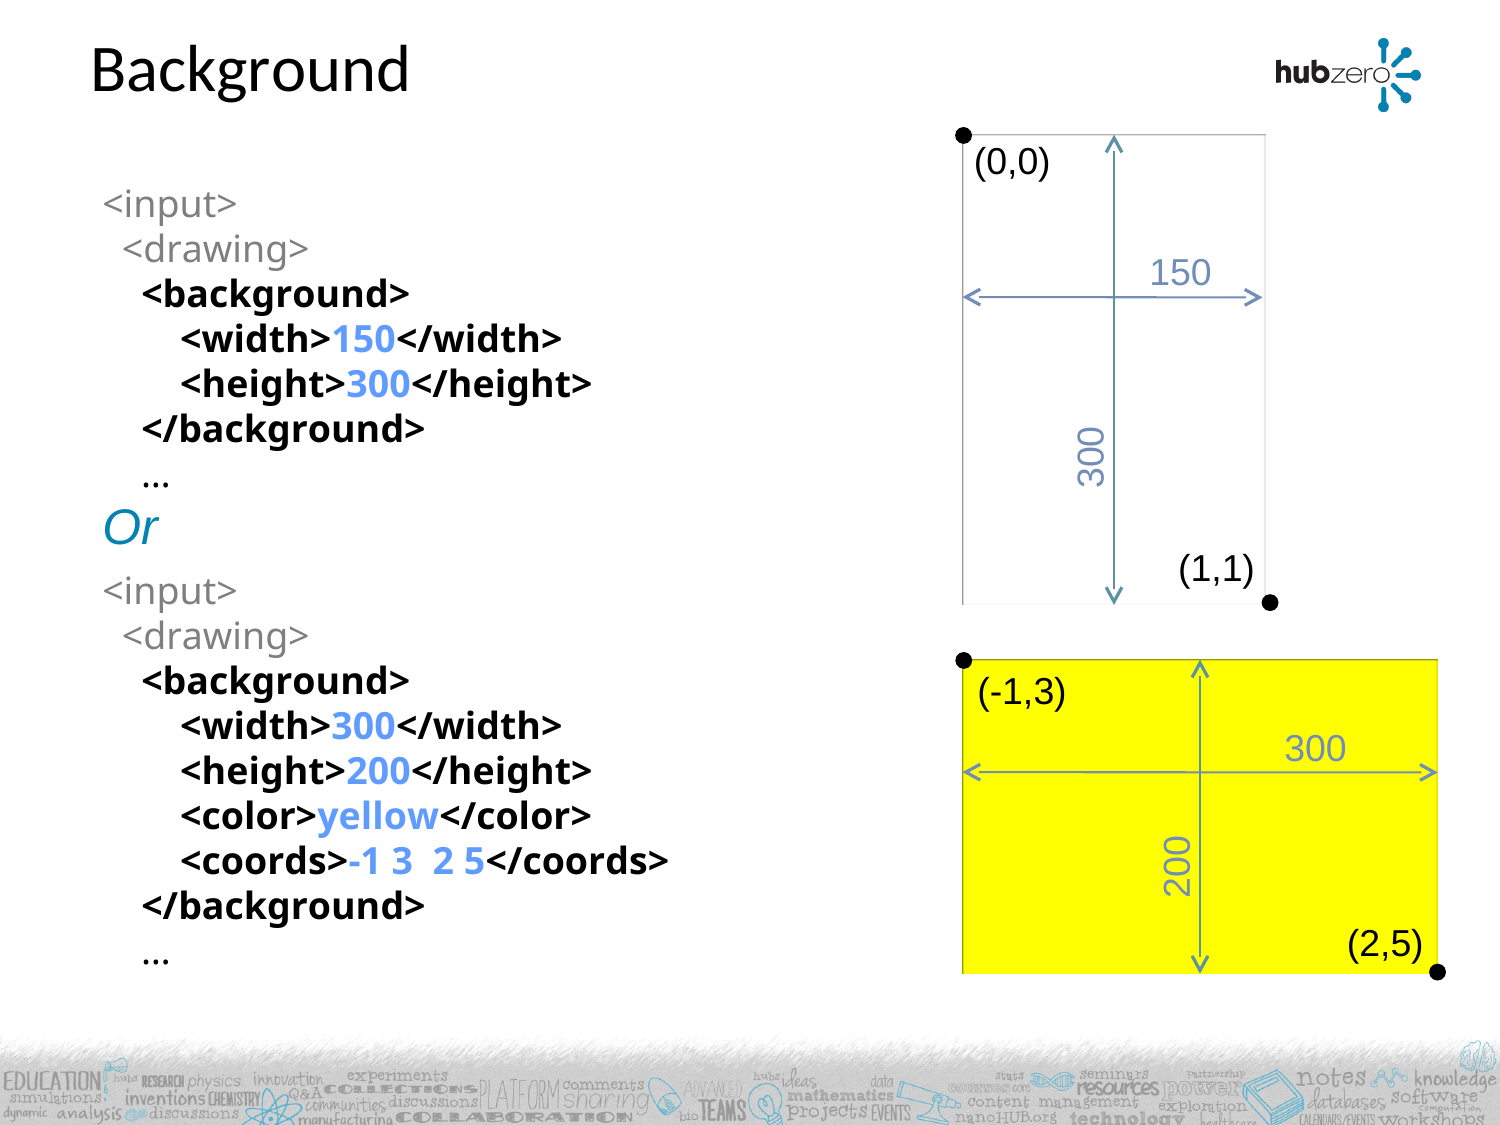

Background
(0,0)
<input>
 <drawing>
 <background>
 <width>150</width>
 <height>300</height>
 </background>
 …
Or
<input>
 <drawing>
 <background>
 <width>300</width>
 <height>200</height>
 <color>yellow</color>
 <coords>-1 3 2 5</coords>
 </background>
 …
150
300
(1,1)
(-1,3)
300
200
(2,5)